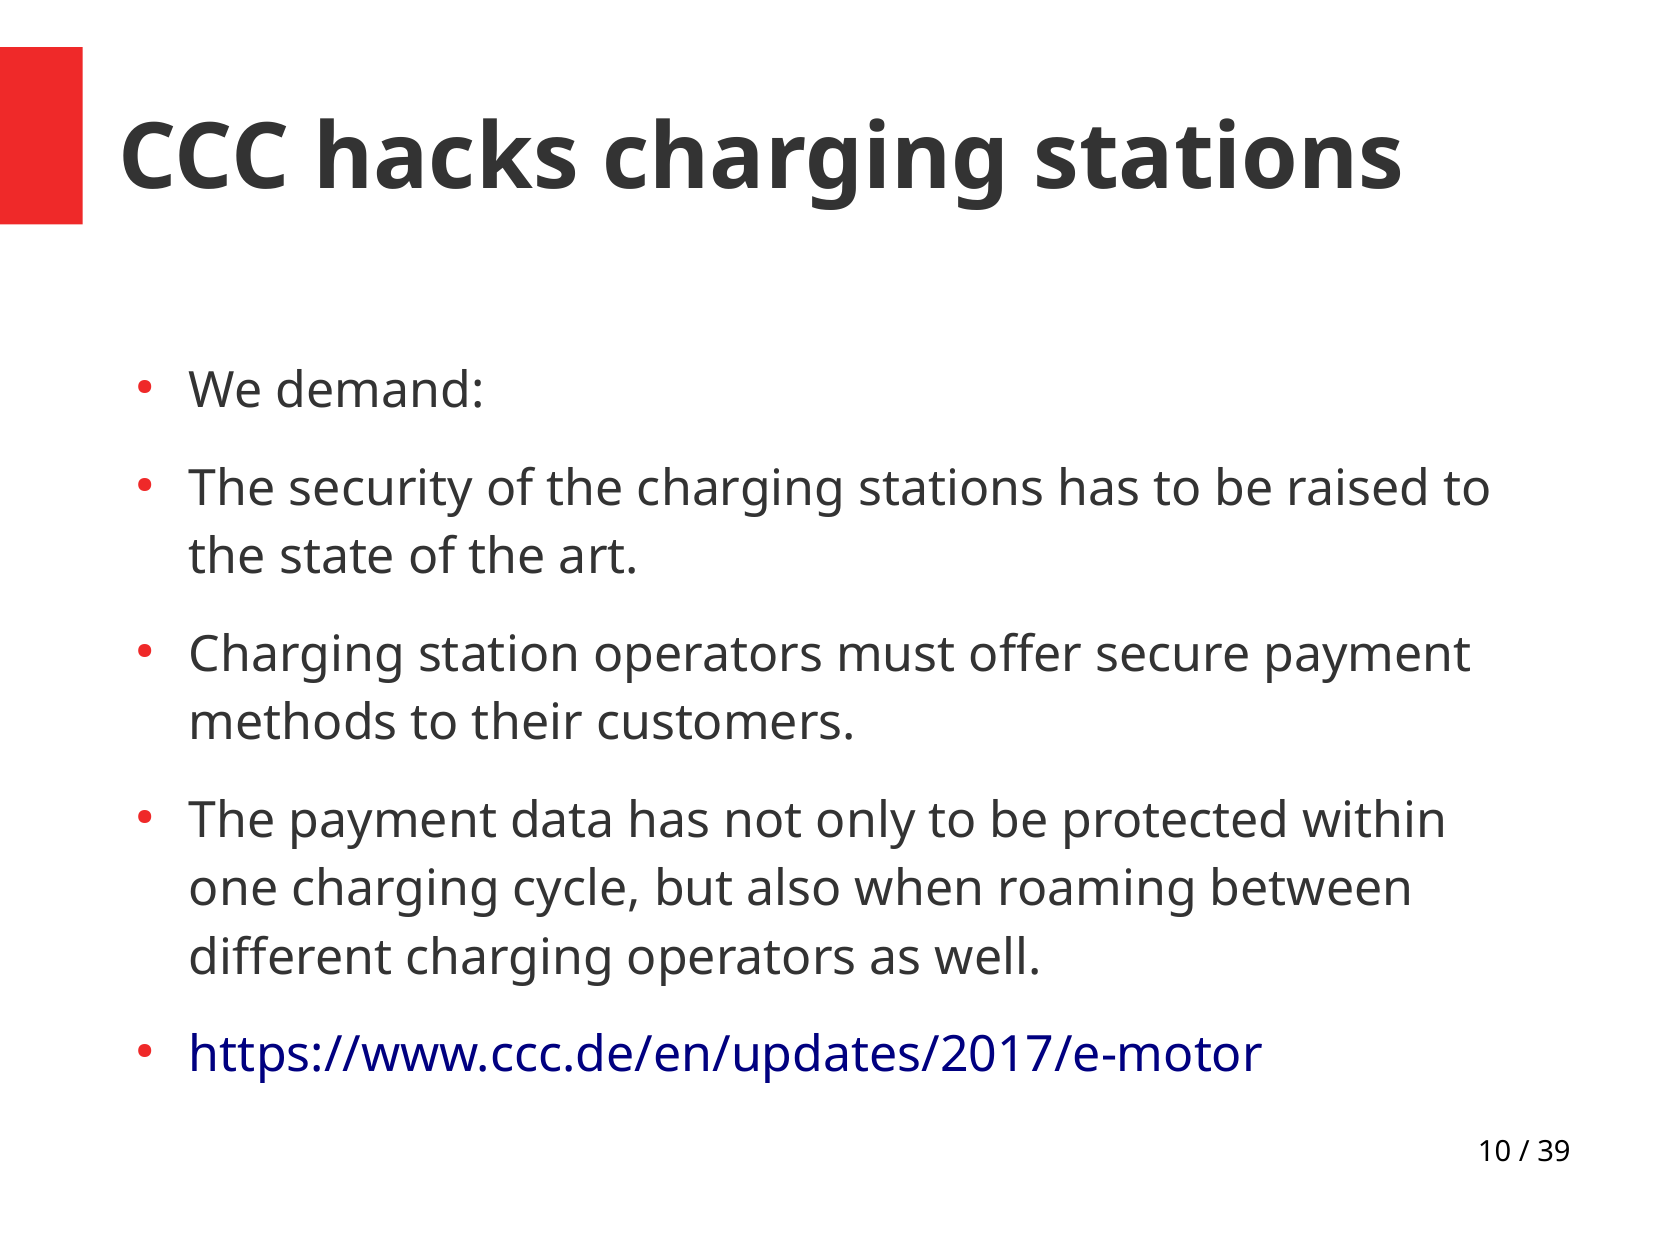

# CCC hacks charging stations
We demand:
The security of the charging stations has to be raised to the state of the art.
Charging station operators must offer secure payment methods to their customers.
The payment data has not only to be protected within one charging cycle, but also when roaming between different charging operators as well.
https://www.ccc.de/en/updates/2017/e-motor
10